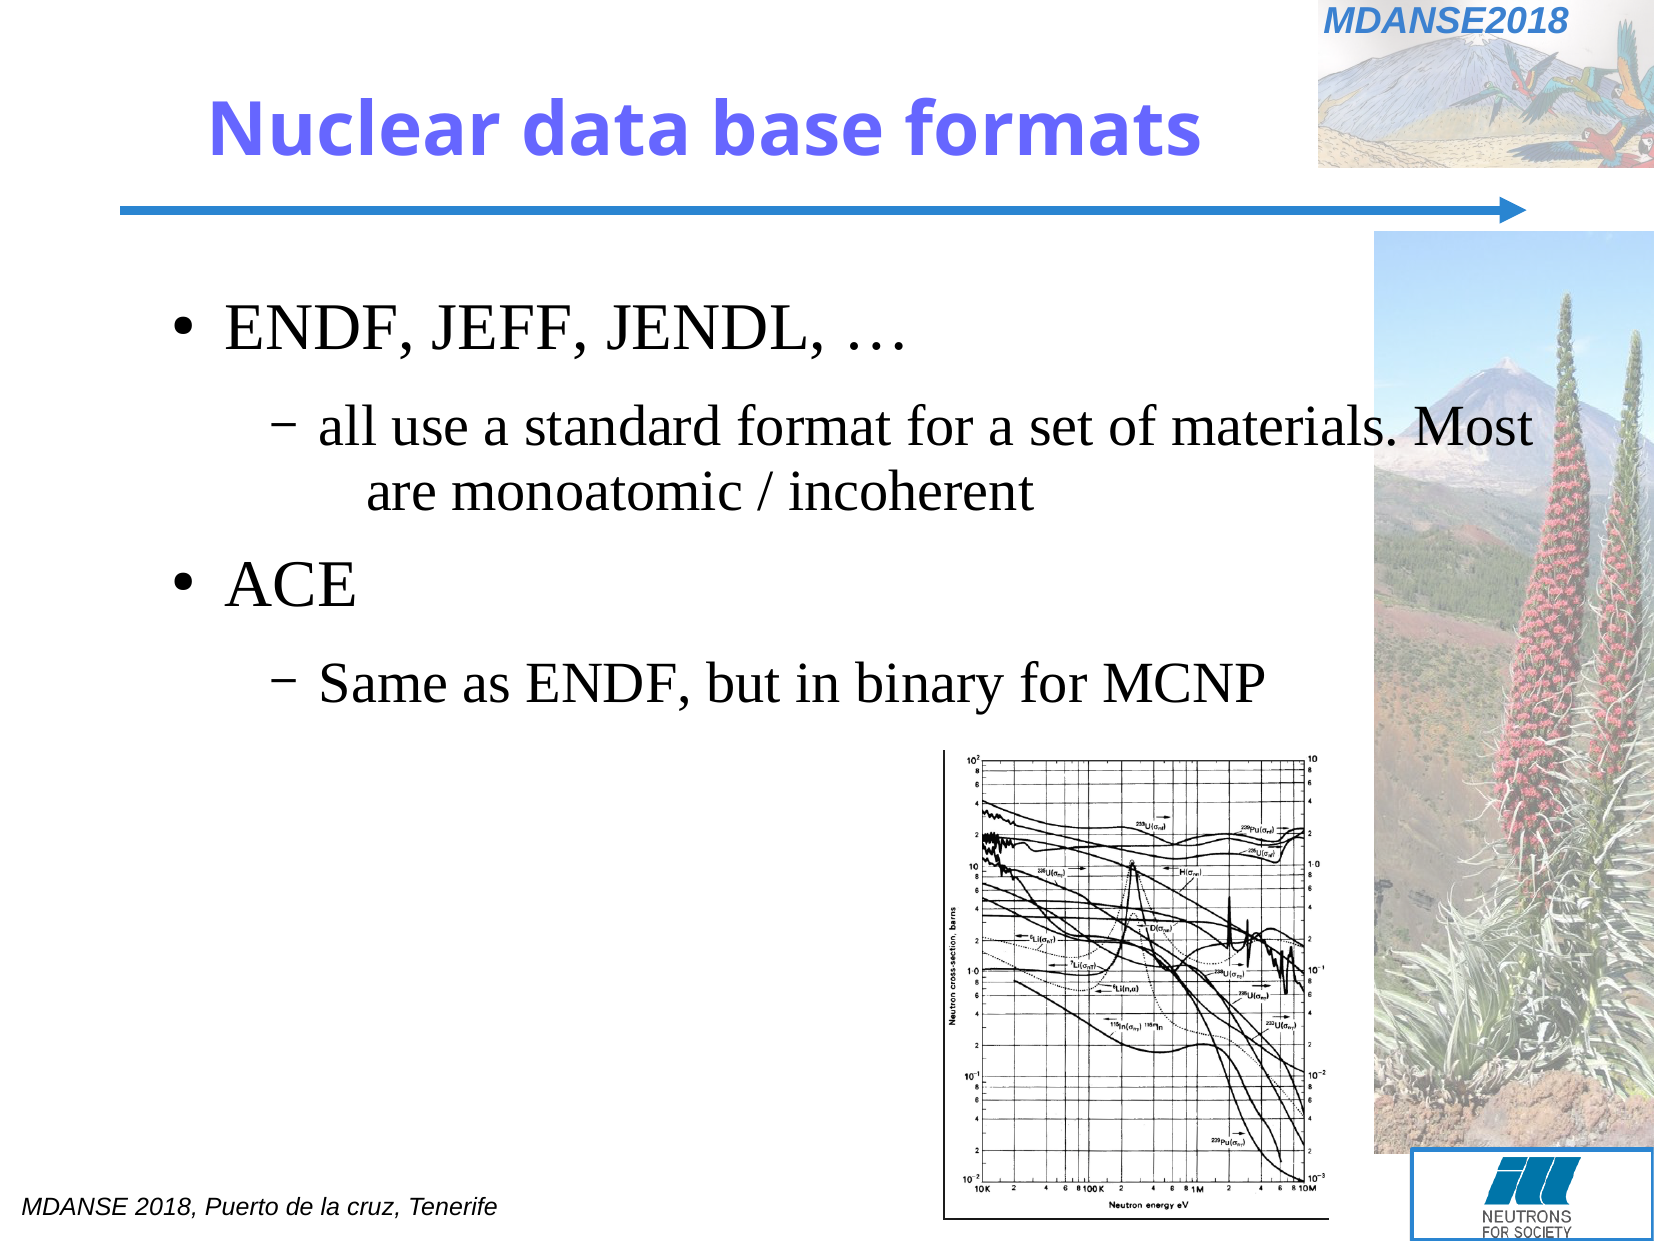

# Nuclear data base formats
ENDF, JEFF, JENDL, …
all use a standard format for a set of materials. Most are monoatomic / incoherent
ACE
Same as ENDF, but in binary for MCNP